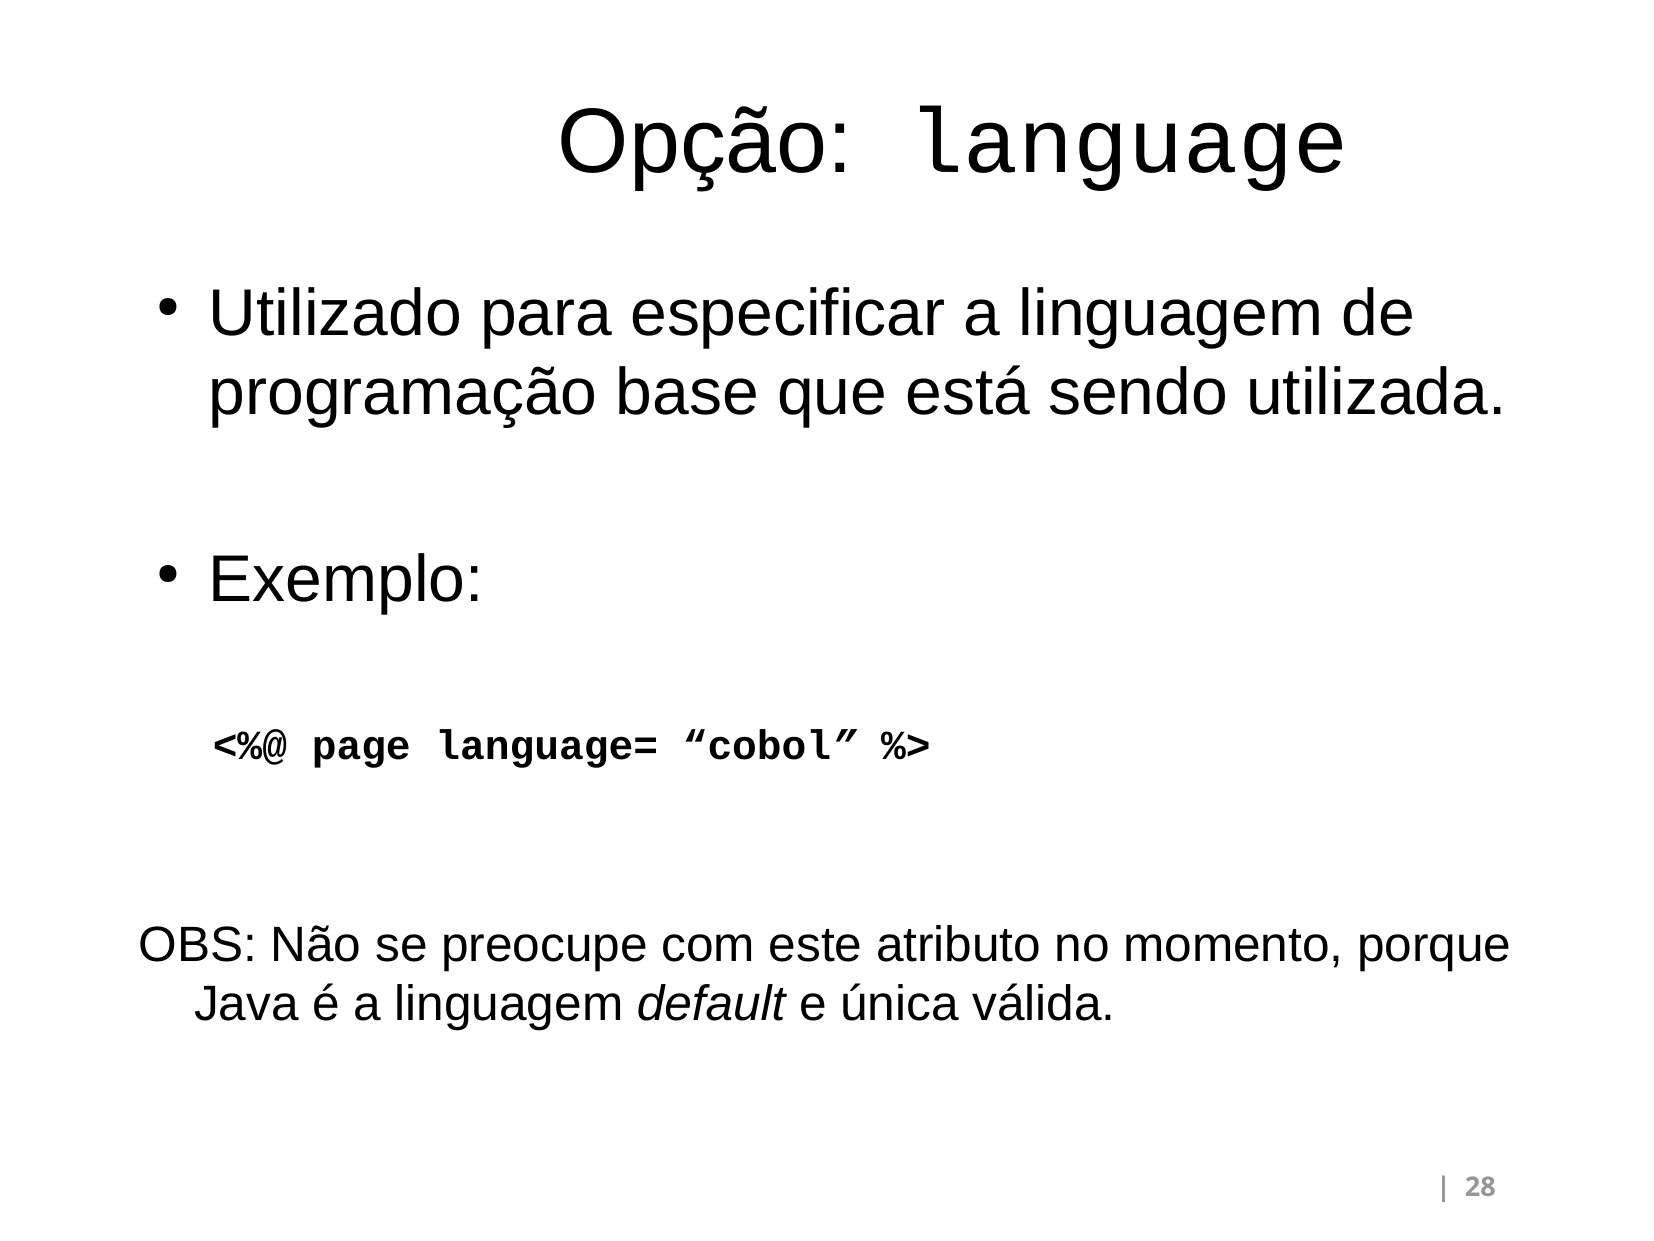

# Opção: language
Utilizado para especificar a linguagem de programação base que está sendo utilizada.
Exemplo:
<%@ page language= “cobol” %>
OBS: Não se preocupe com este atributo no momento, porque Java é a linguagem default e única válida.